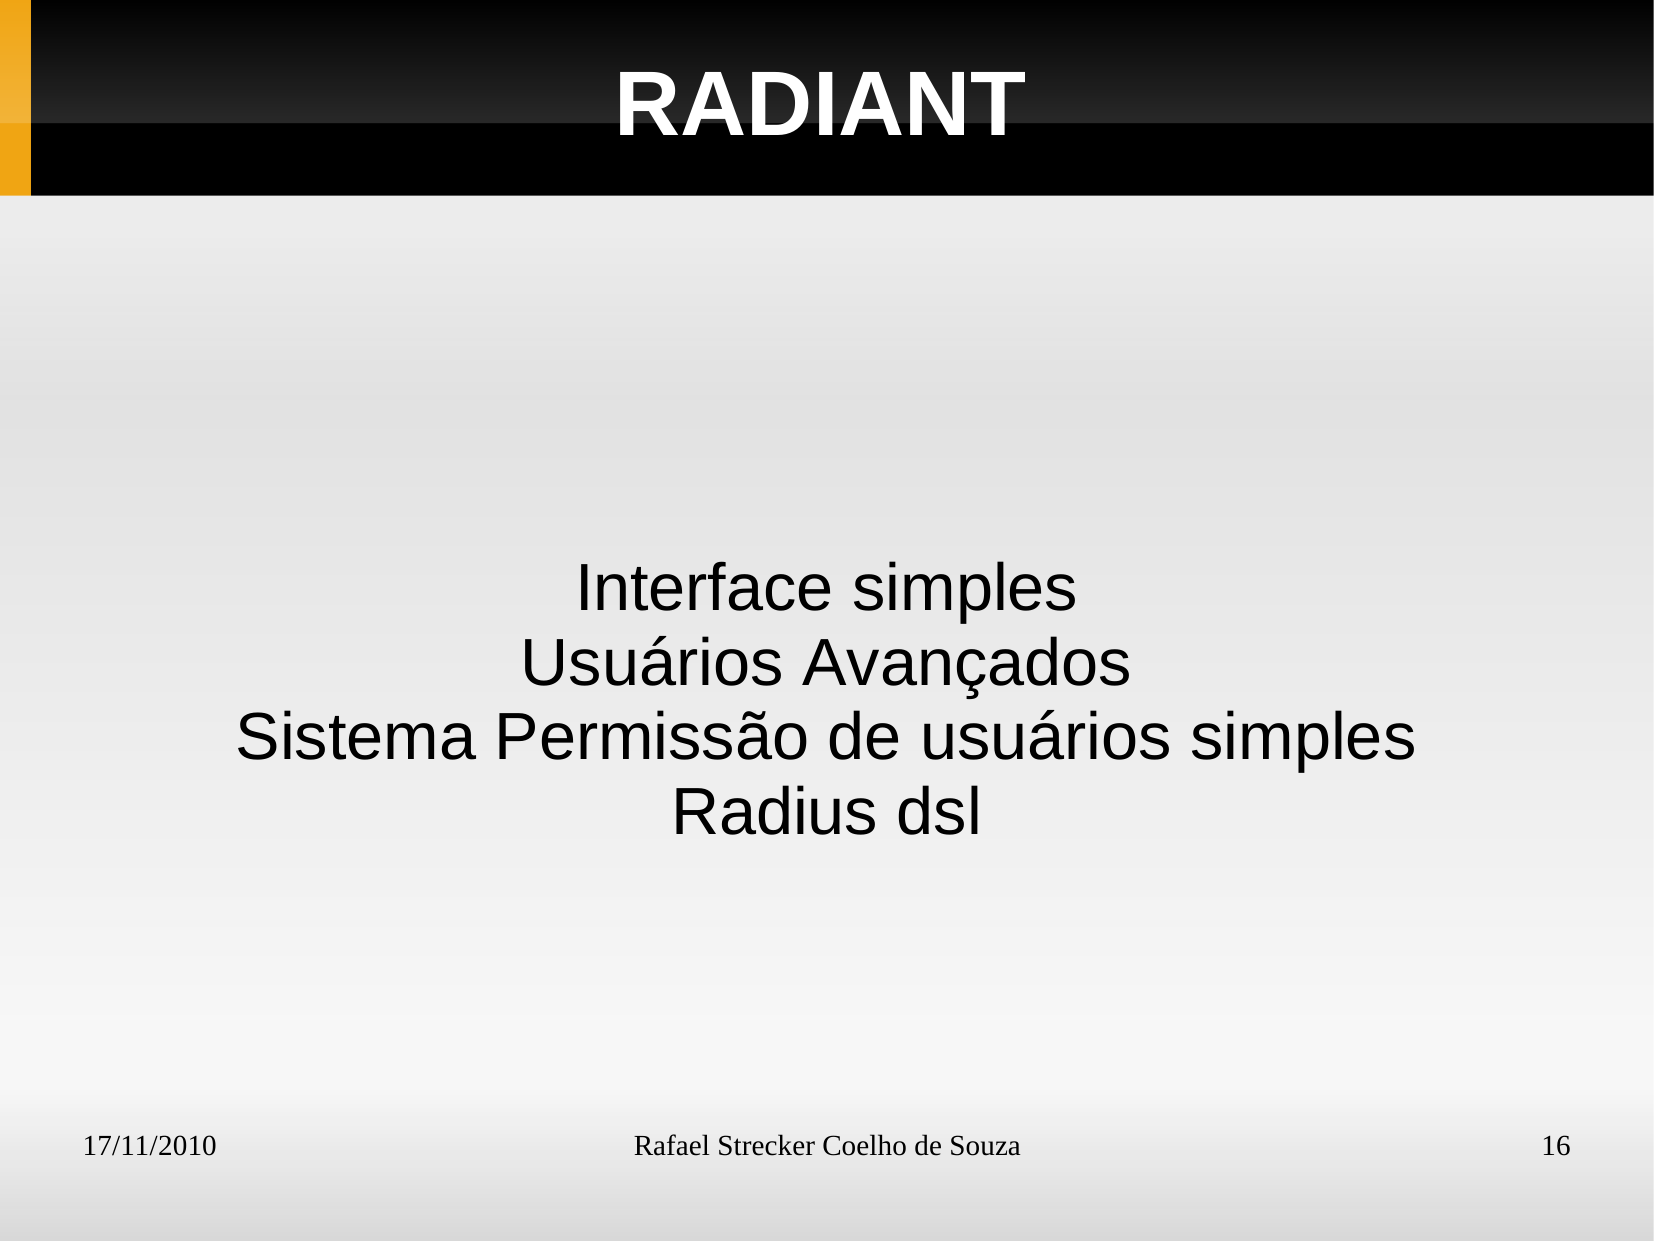

# RADIANT
Interface simples
Usuários Avançados
Sistema Permissão de usuários simples
Radius dsl
17/11/2010
Rafael Strecker Coelho de Souza
16